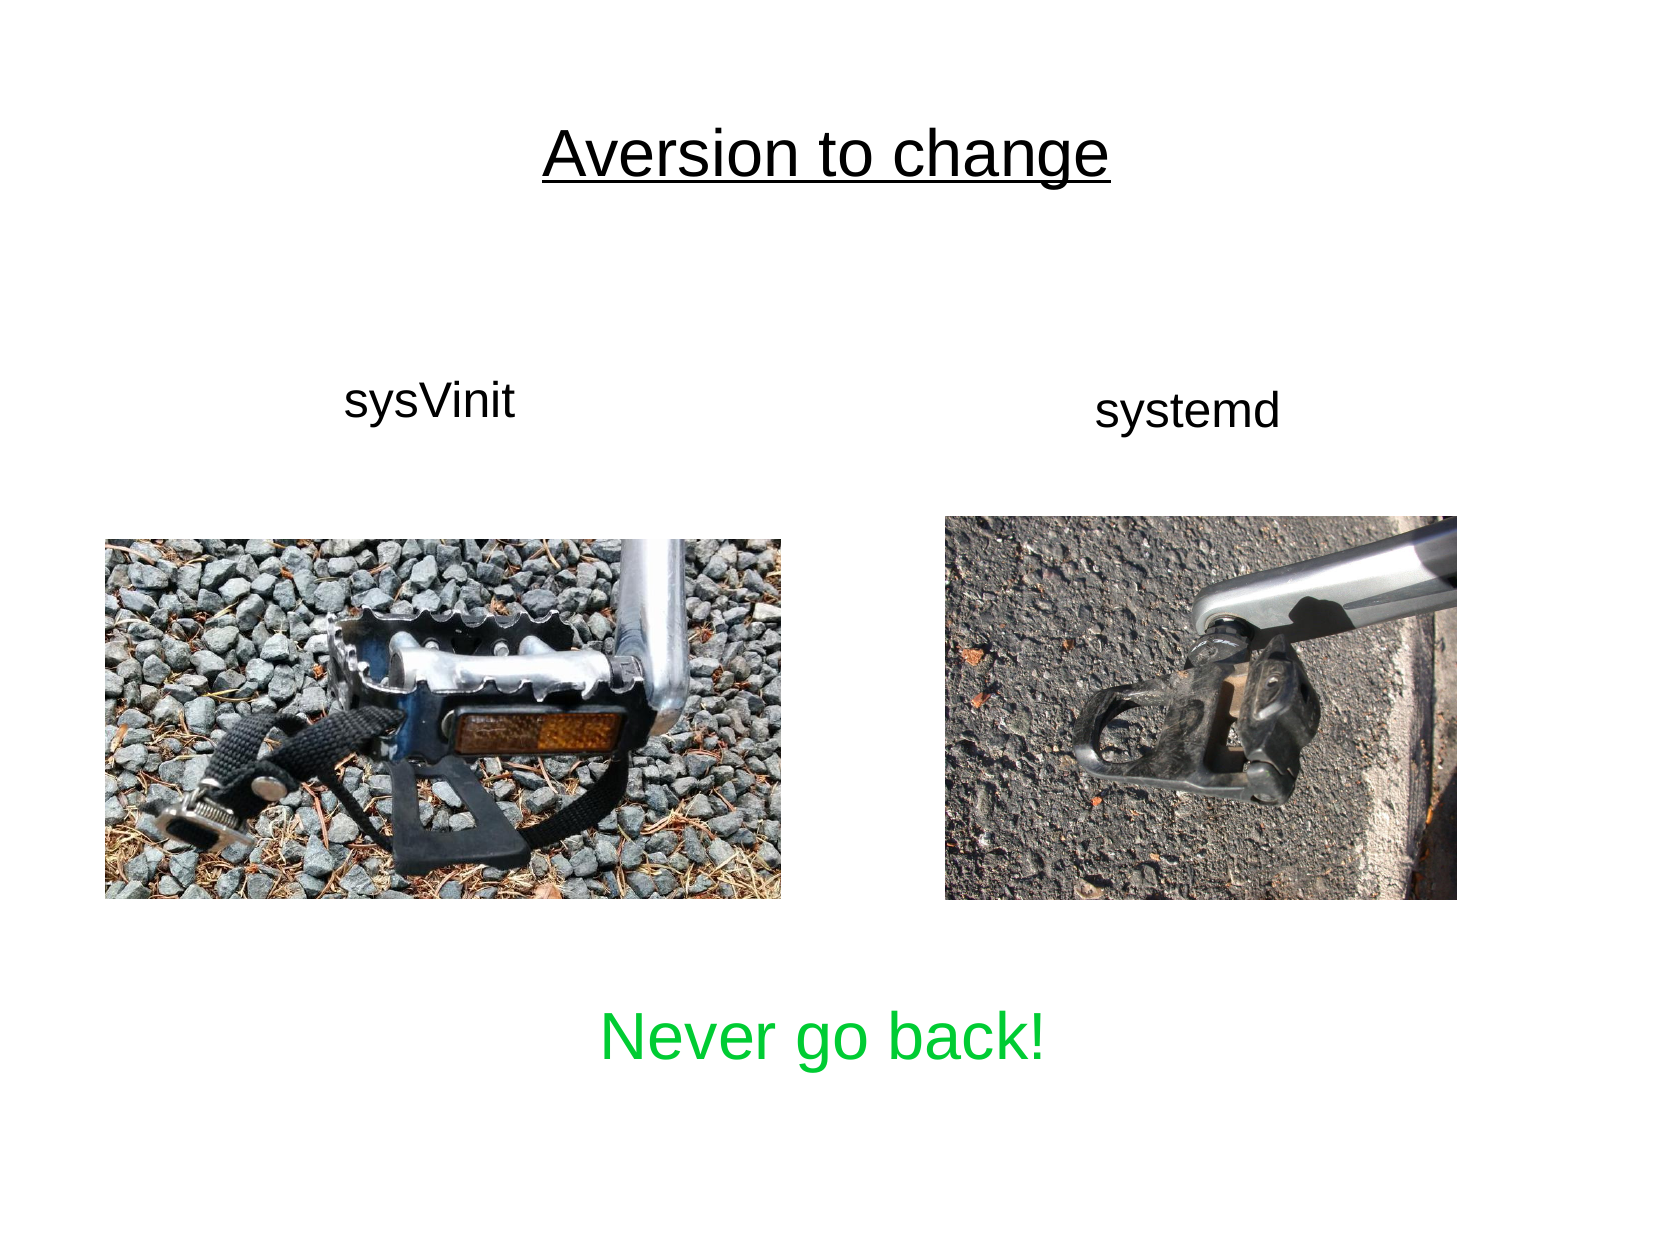

# Aversion to change
sysVinit
systemd
Never go back!